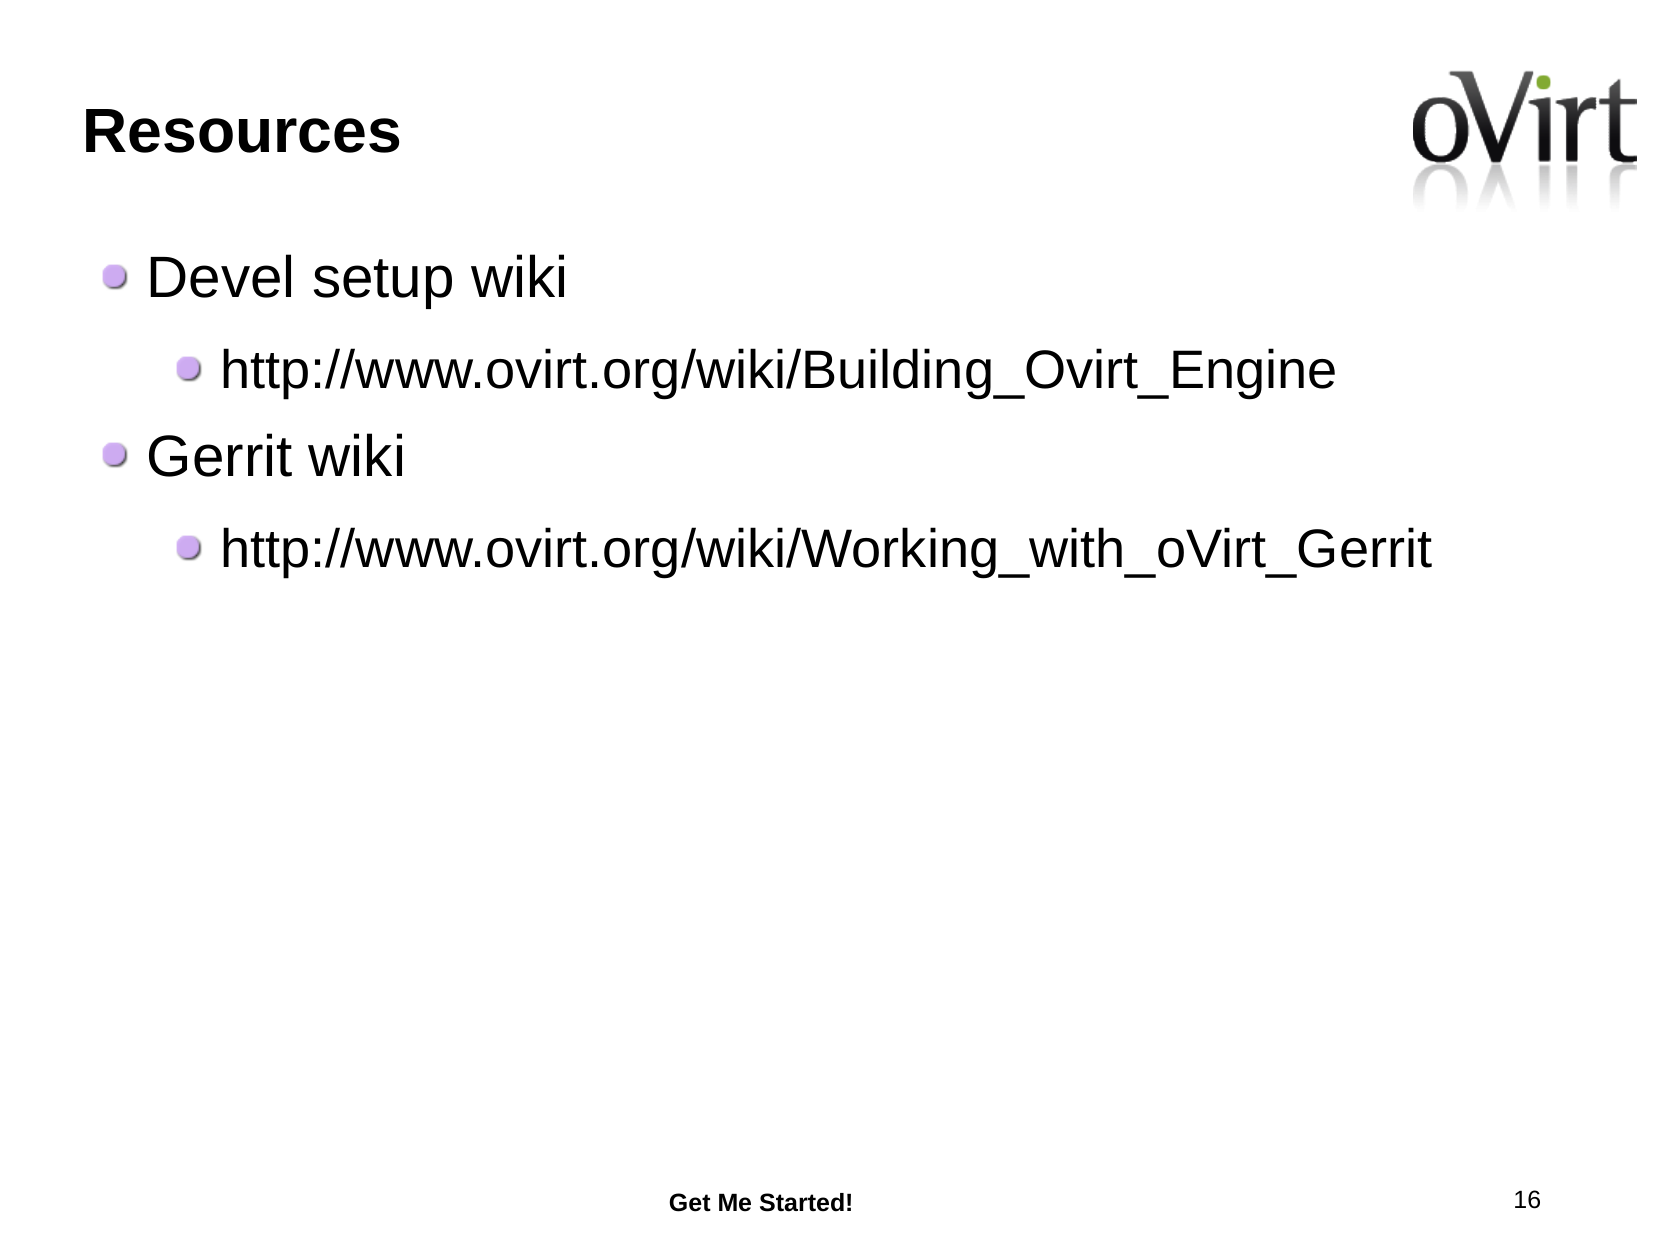

# Resources
Devel setup wiki
http://www.ovirt.org/wiki/Building_Ovirt_Engine
Gerrit wiki
http://www.ovirt.org/wiki/Working_with_oVirt_Gerrit